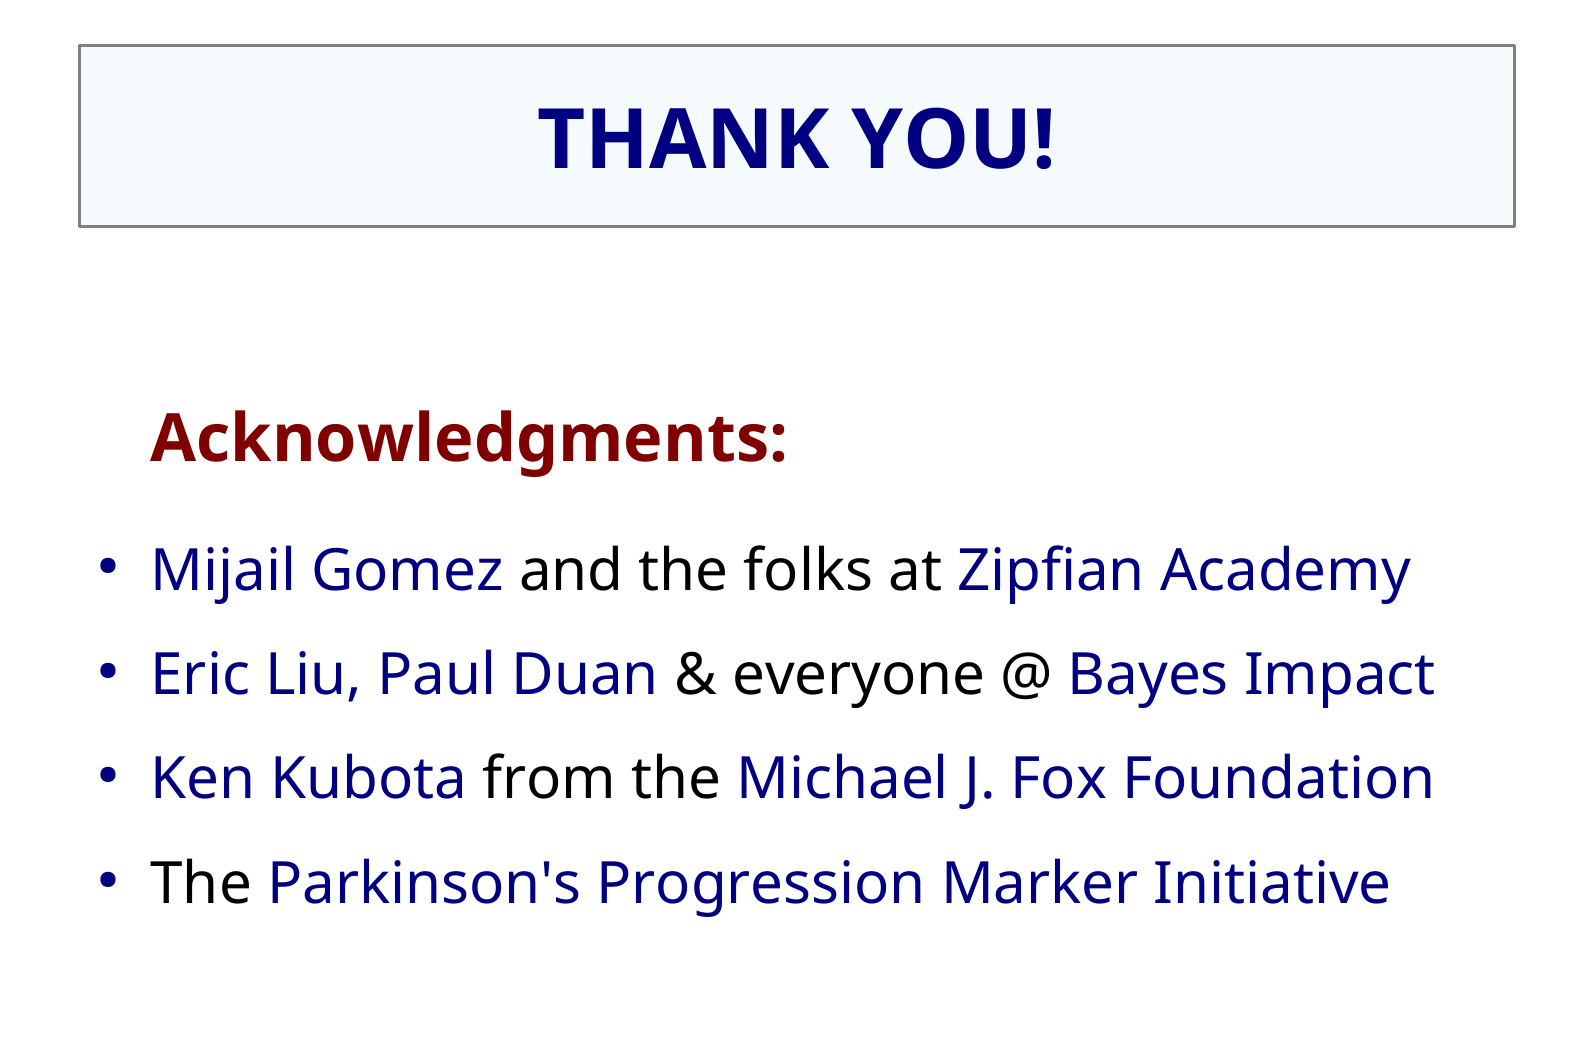

# THANK YOU!
Acknowledgments:
Mijail Gomez and the folks at Zipfian Academy
Eric Liu, Paul Duan & everyone @ Bayes Impact
Ken Kubota from the Michael J. Fox Foundation
The Parkinson's Progression Marker Initiative